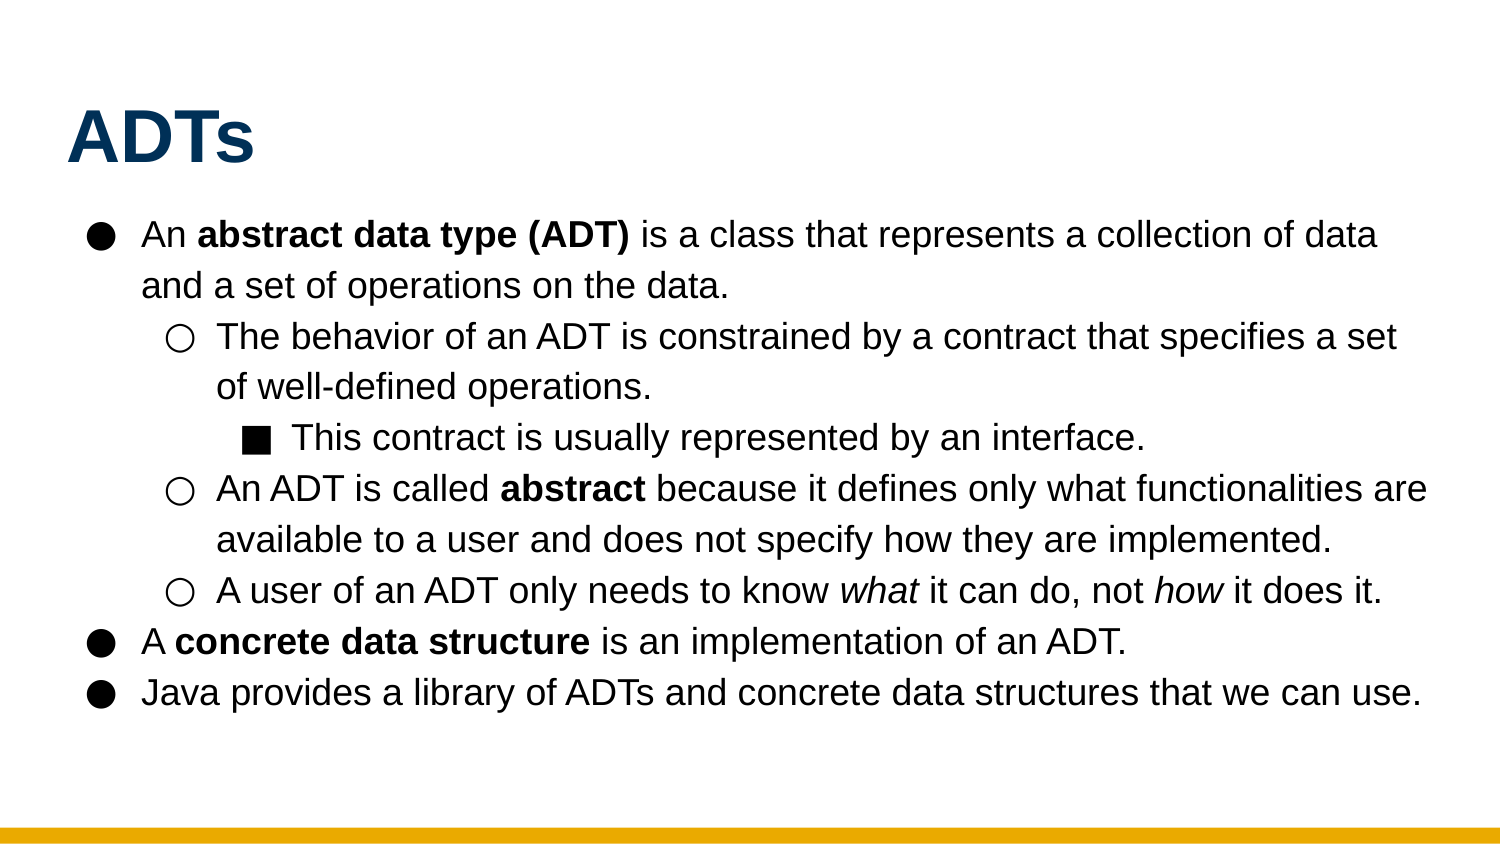

# ADTs
An abstract data type (ADT) is a class that represents a collection of data and a set of operations on the data.
The behavior of an ADT is constrained by a contract that specifies a set of well-defined operations.
This contract is usually represented by an interface.
An ADT is called abstract because it defines only what functionalities are available to a user and does not specify how they are implemented.
A user of an ADT only needs to know what it can do, not how it does it.
A concrete data structure is an implementation of an ADT.
Java provides a library of ADTs and concrete data structures that we can use.